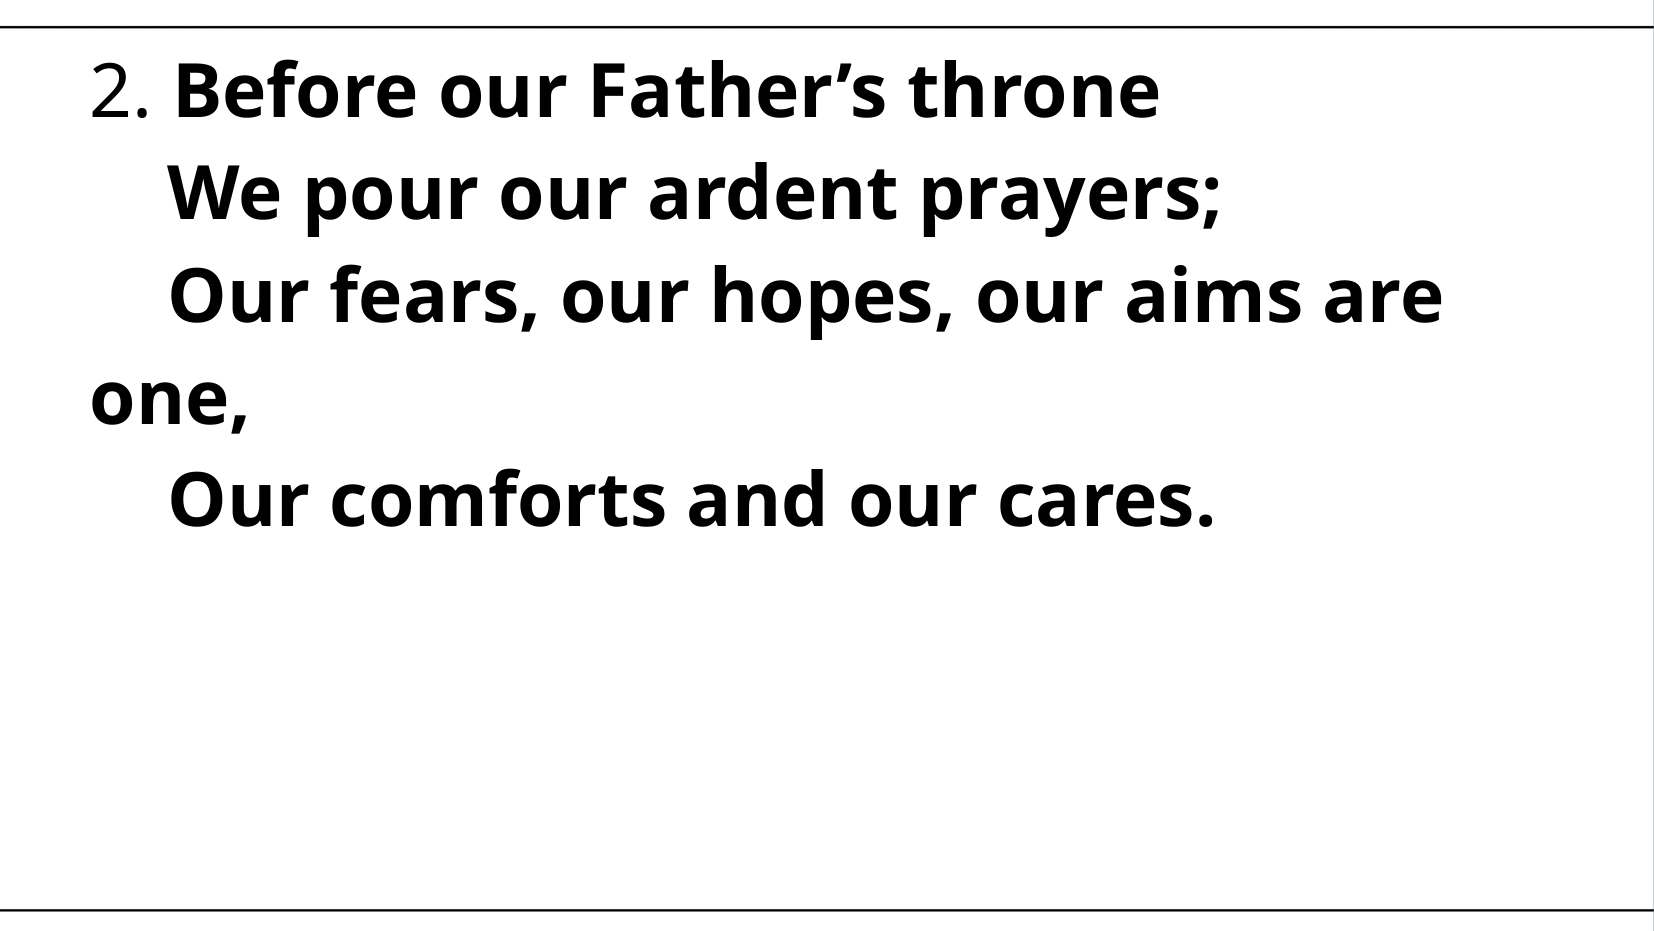

2. Before our Father’s throne
 We pour our ardent prayers;
 Our fears, our hopes, our aims are one,
 Our comforts and our cares.